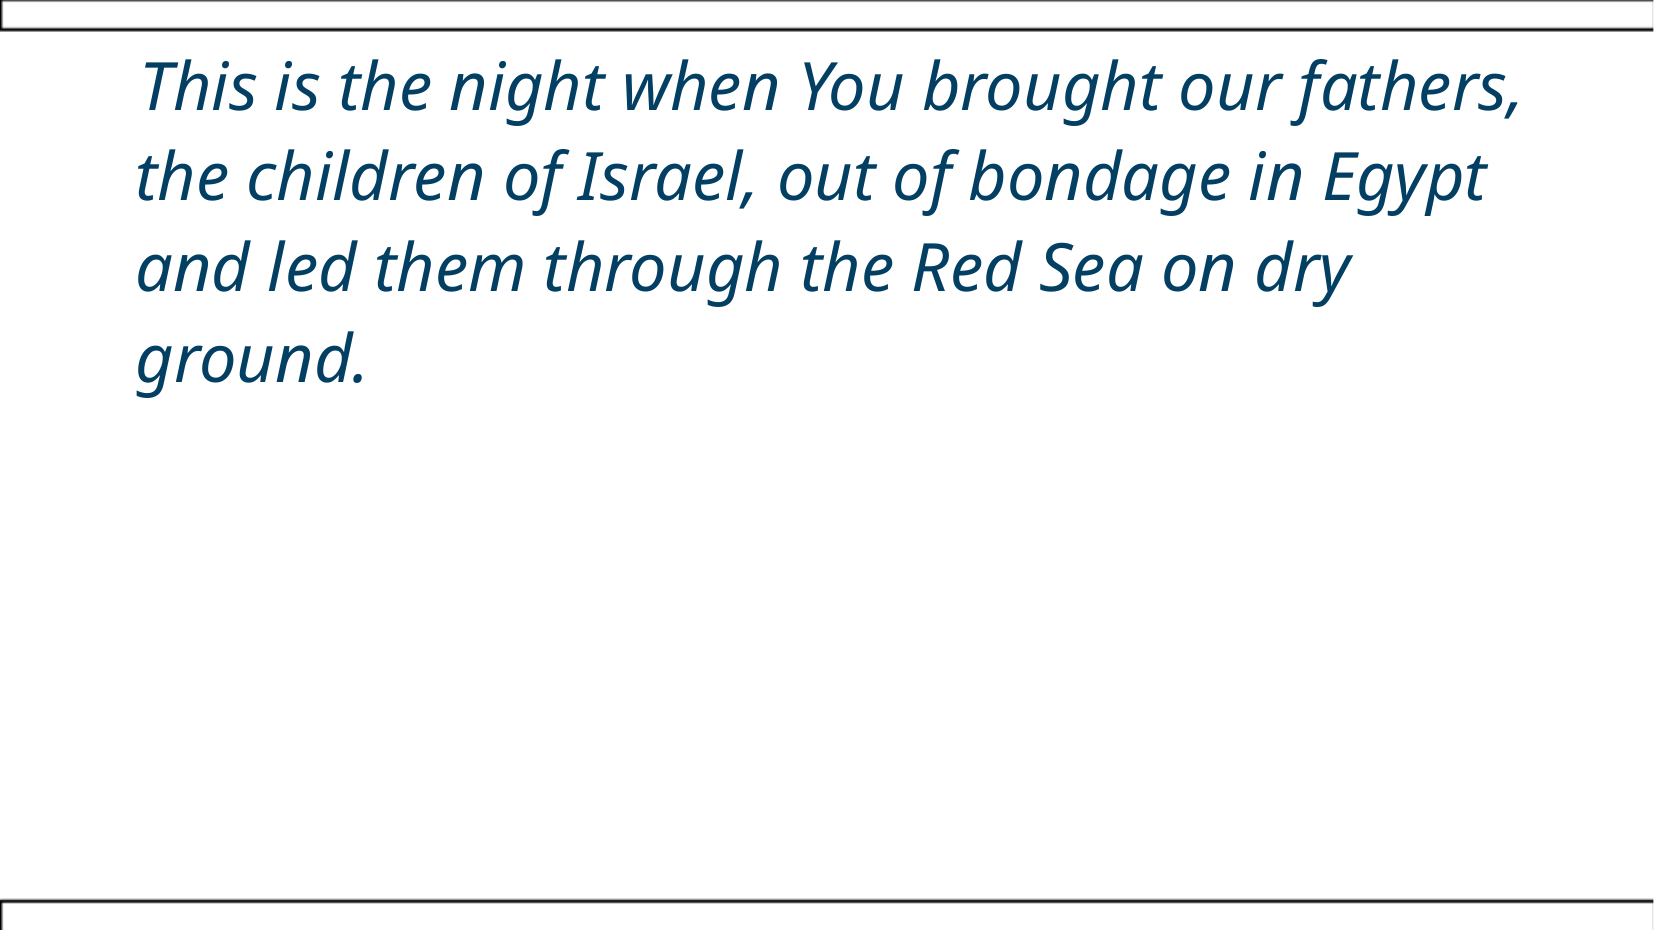

This is the night when You brought our fathers,
 the children of Israel, out of bondage in Egypt
 and led them through the Red Sea on dry
 ground.